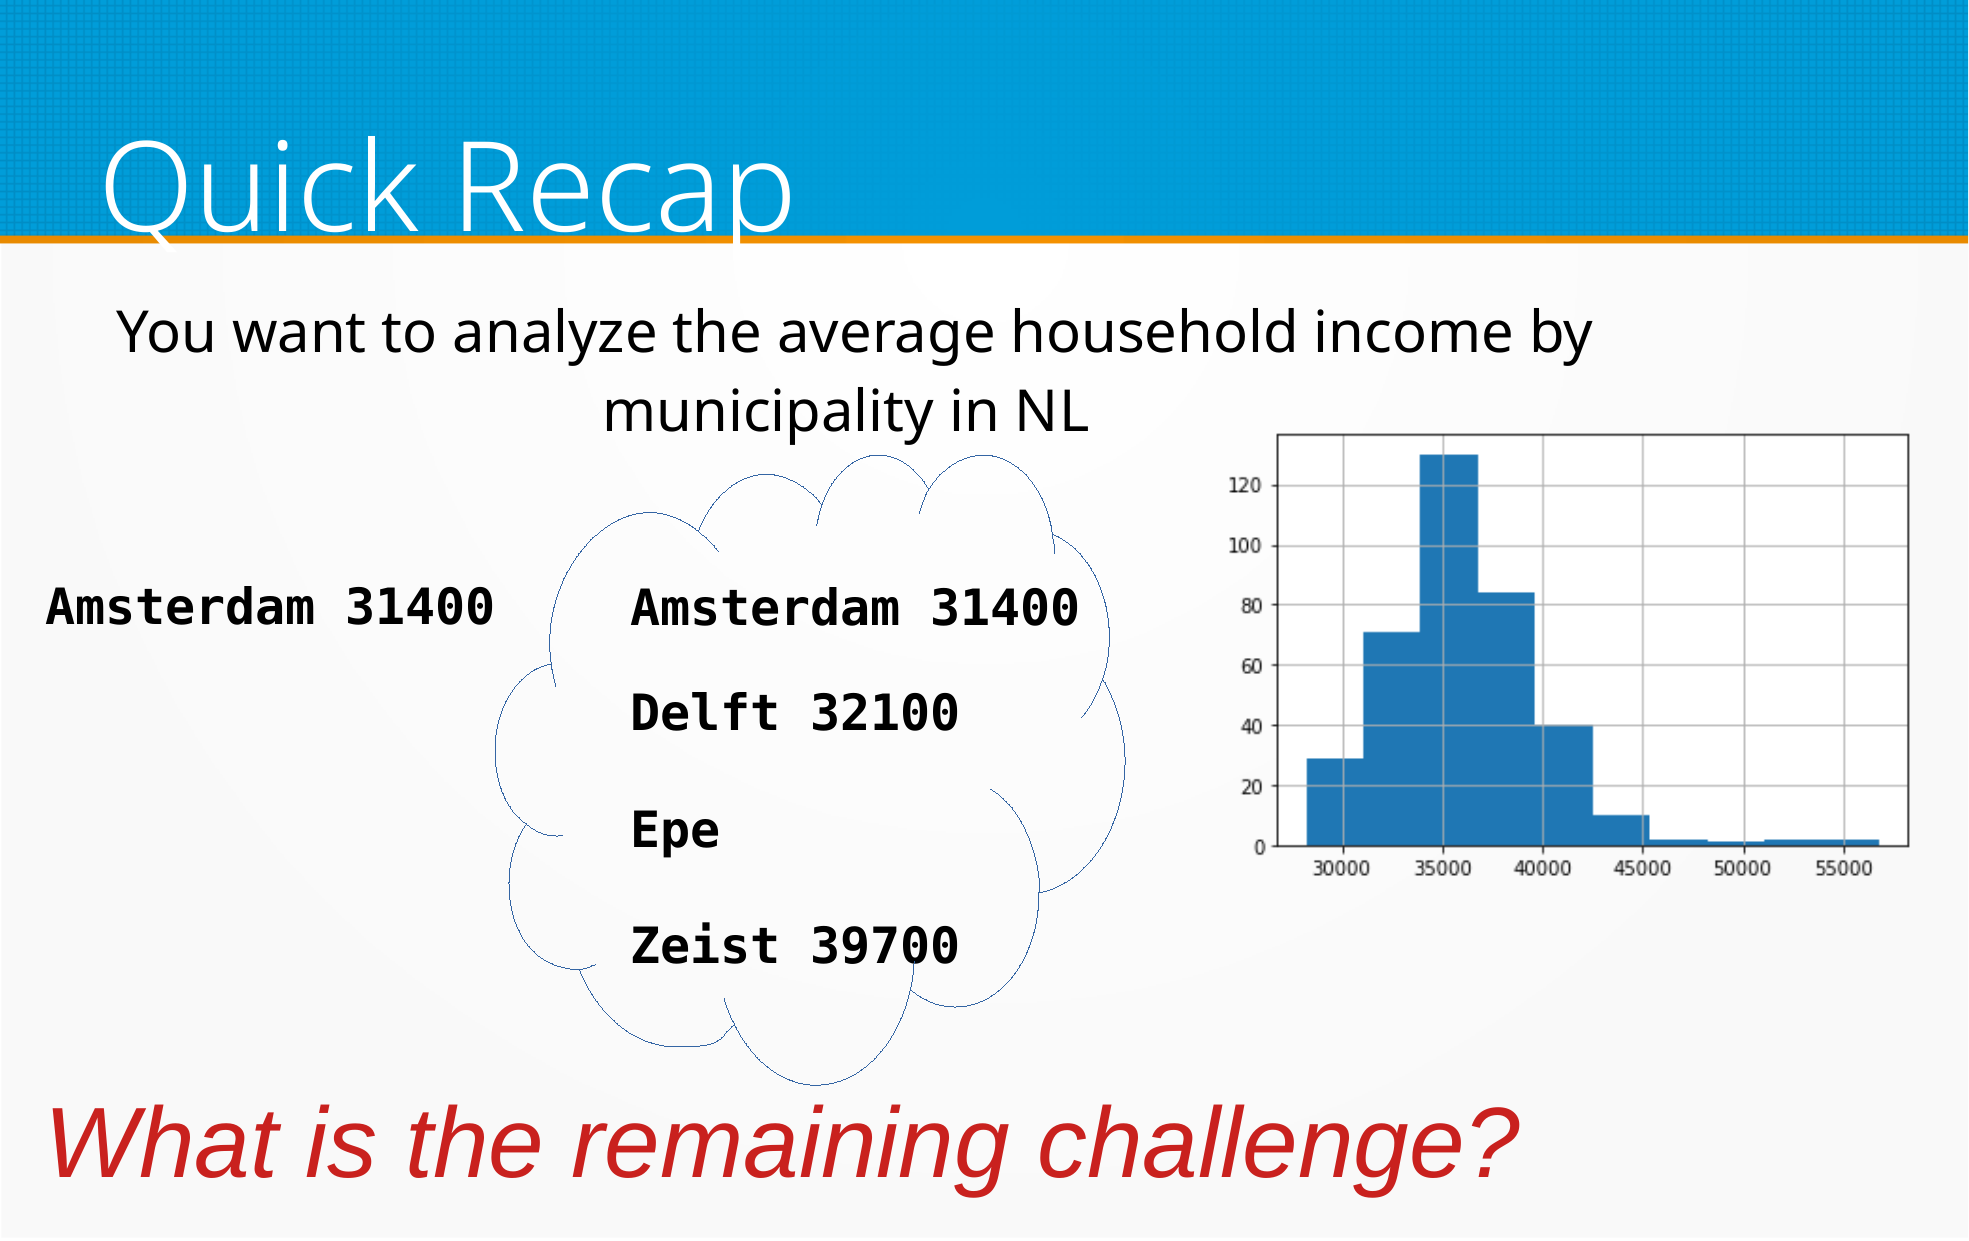

# Quick Recap
You want to analyze the average household income by municipality in NL
Amsterdam 31400
Amsterdam 31400
Delft 32100
Epe
Zeist 39700
What is the remaining challenge?